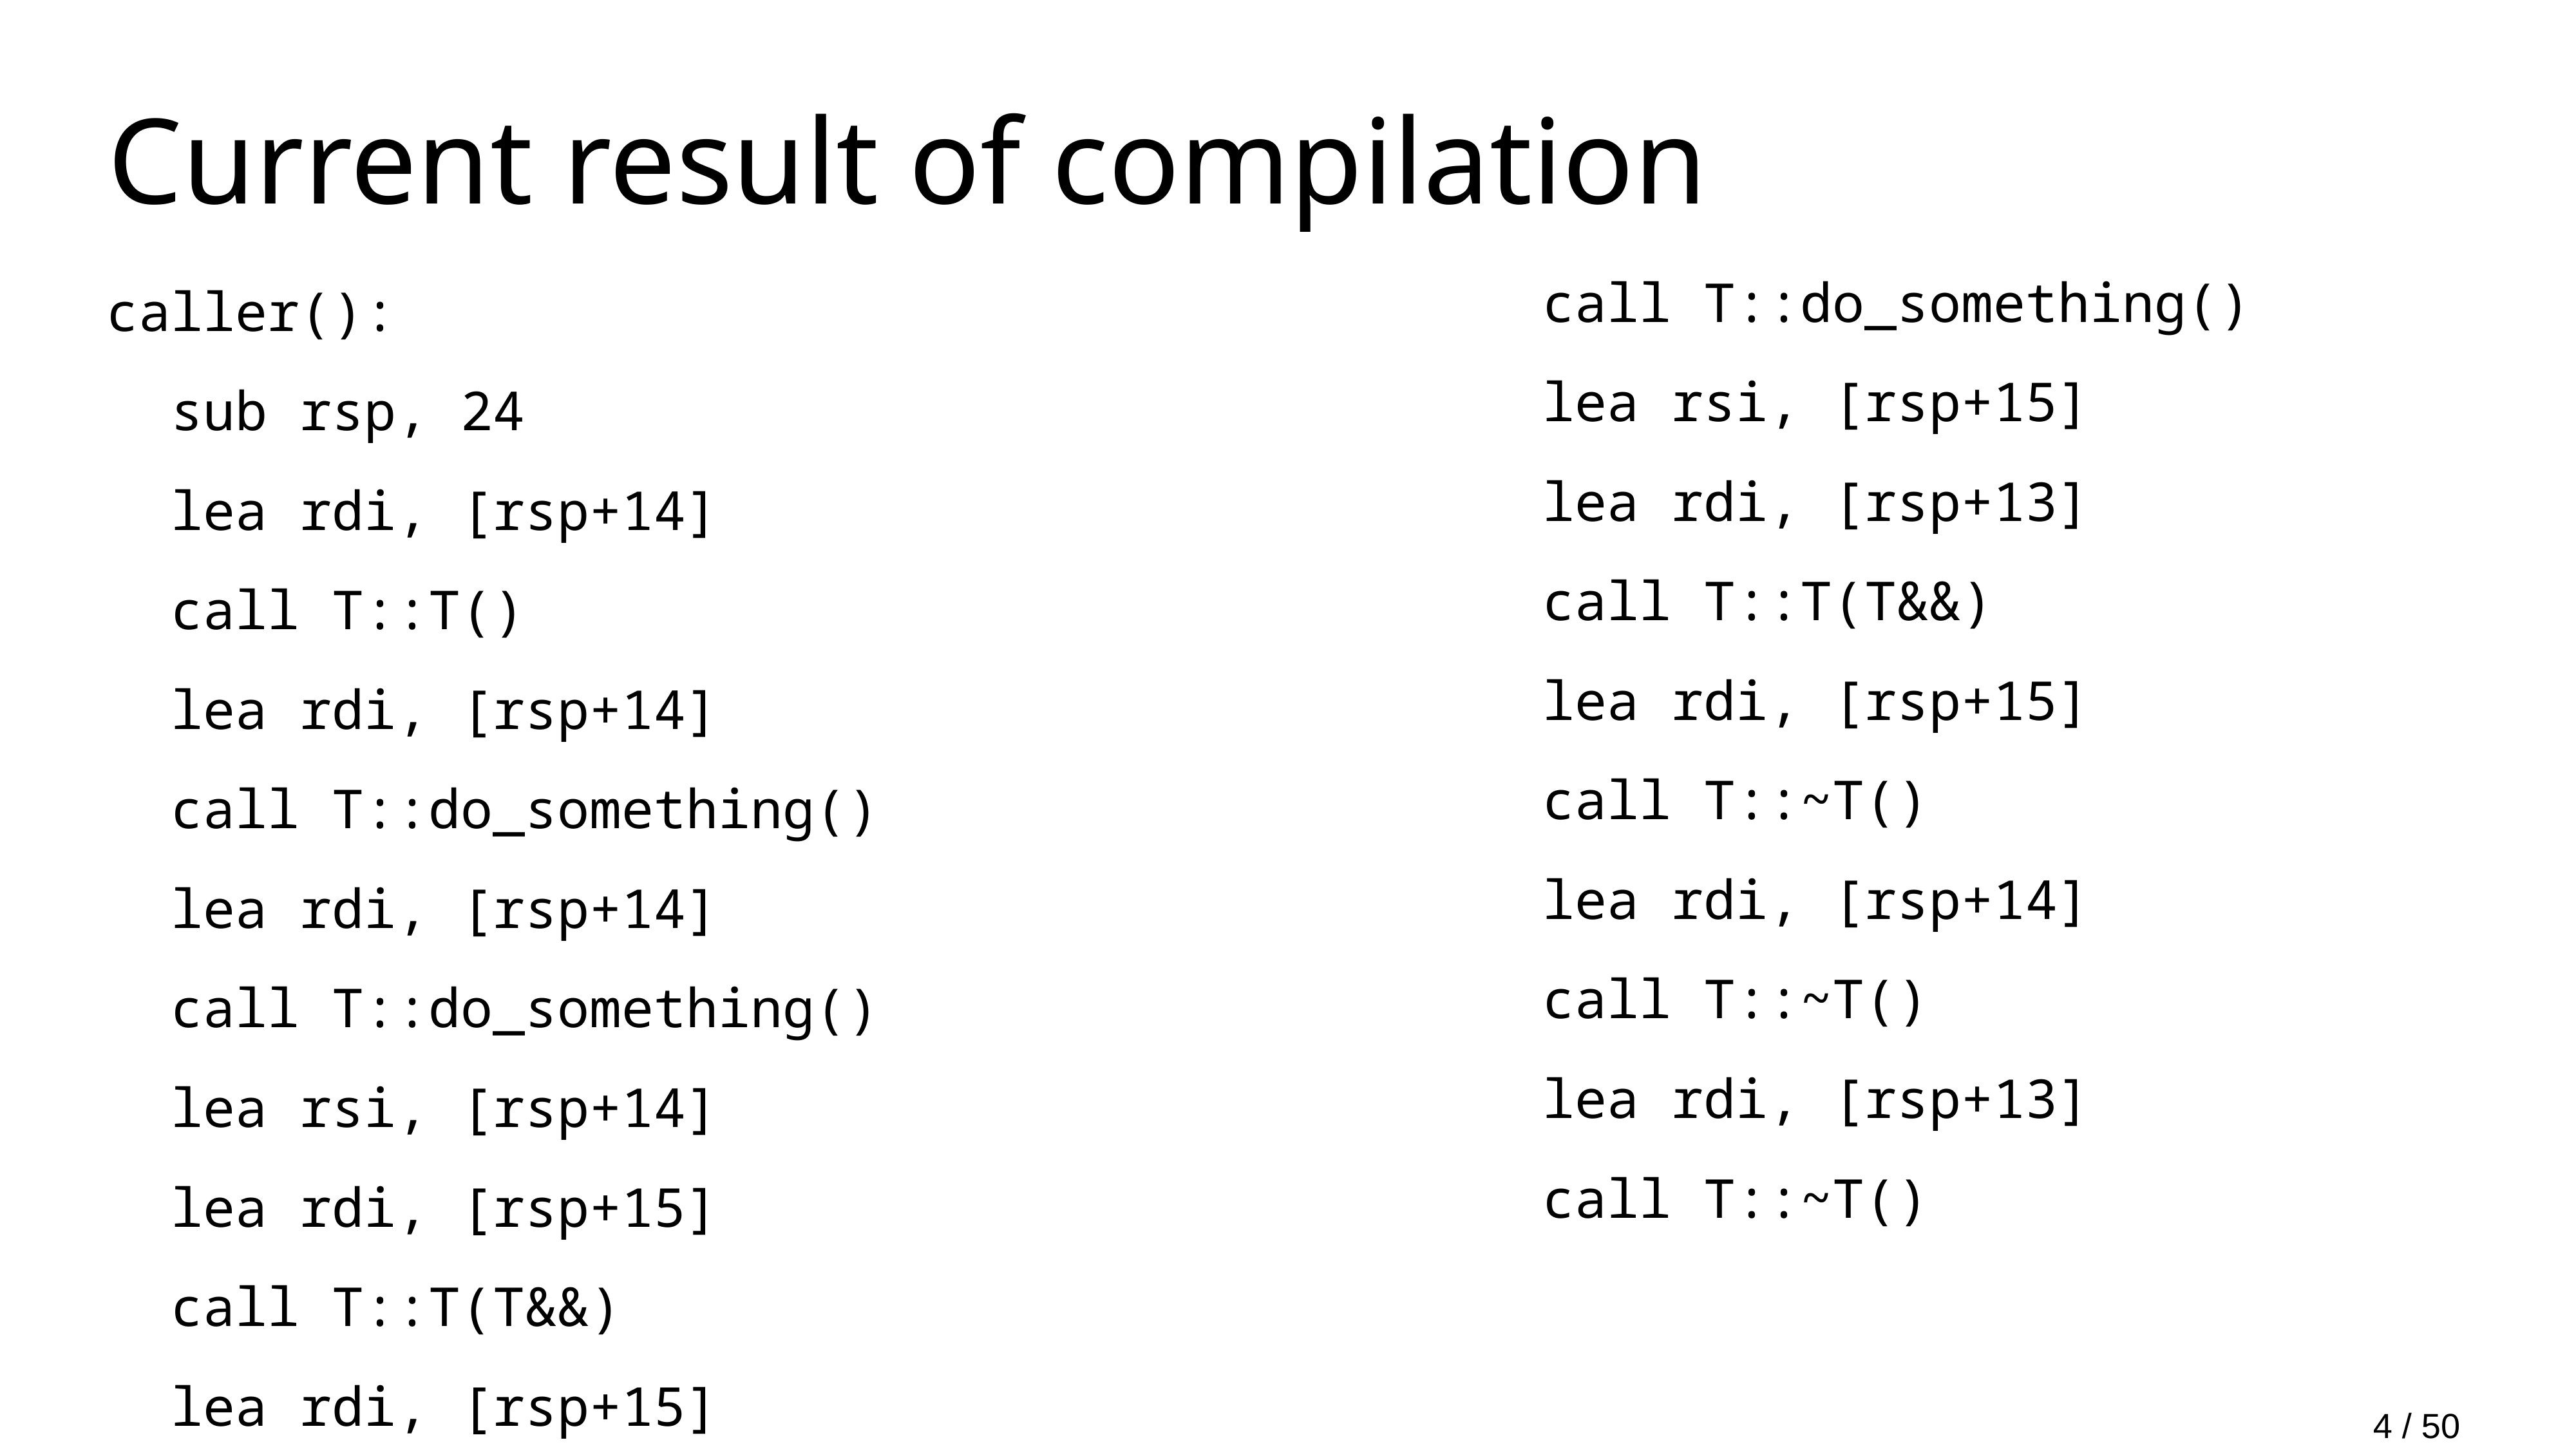

# Current result of compilation
 call T::do_something()
 lea rsi, [rsp+15]
 lea rdi, [rsp+13]
 call T::T(T&&)
 lea rdi, [rsp+15]
 call T::~T()
 lea rdi, [rsp+14]
 call T::~T()
 lea rdi, [rsp+13]
 call T::~T()
caller():
 sub rsp, 24
 lea rdi, [rsp+14]
 call T::T()
 lea rdi, [rsp+14]
 call T::do_something()
 lea rdi, [rsp+14]
 call T::do_something()
 lea rsi, [rsp+14]
 lea rdi, [rsp+15]
 call T::T(T&&)
 lea rdi, [rsp+15]